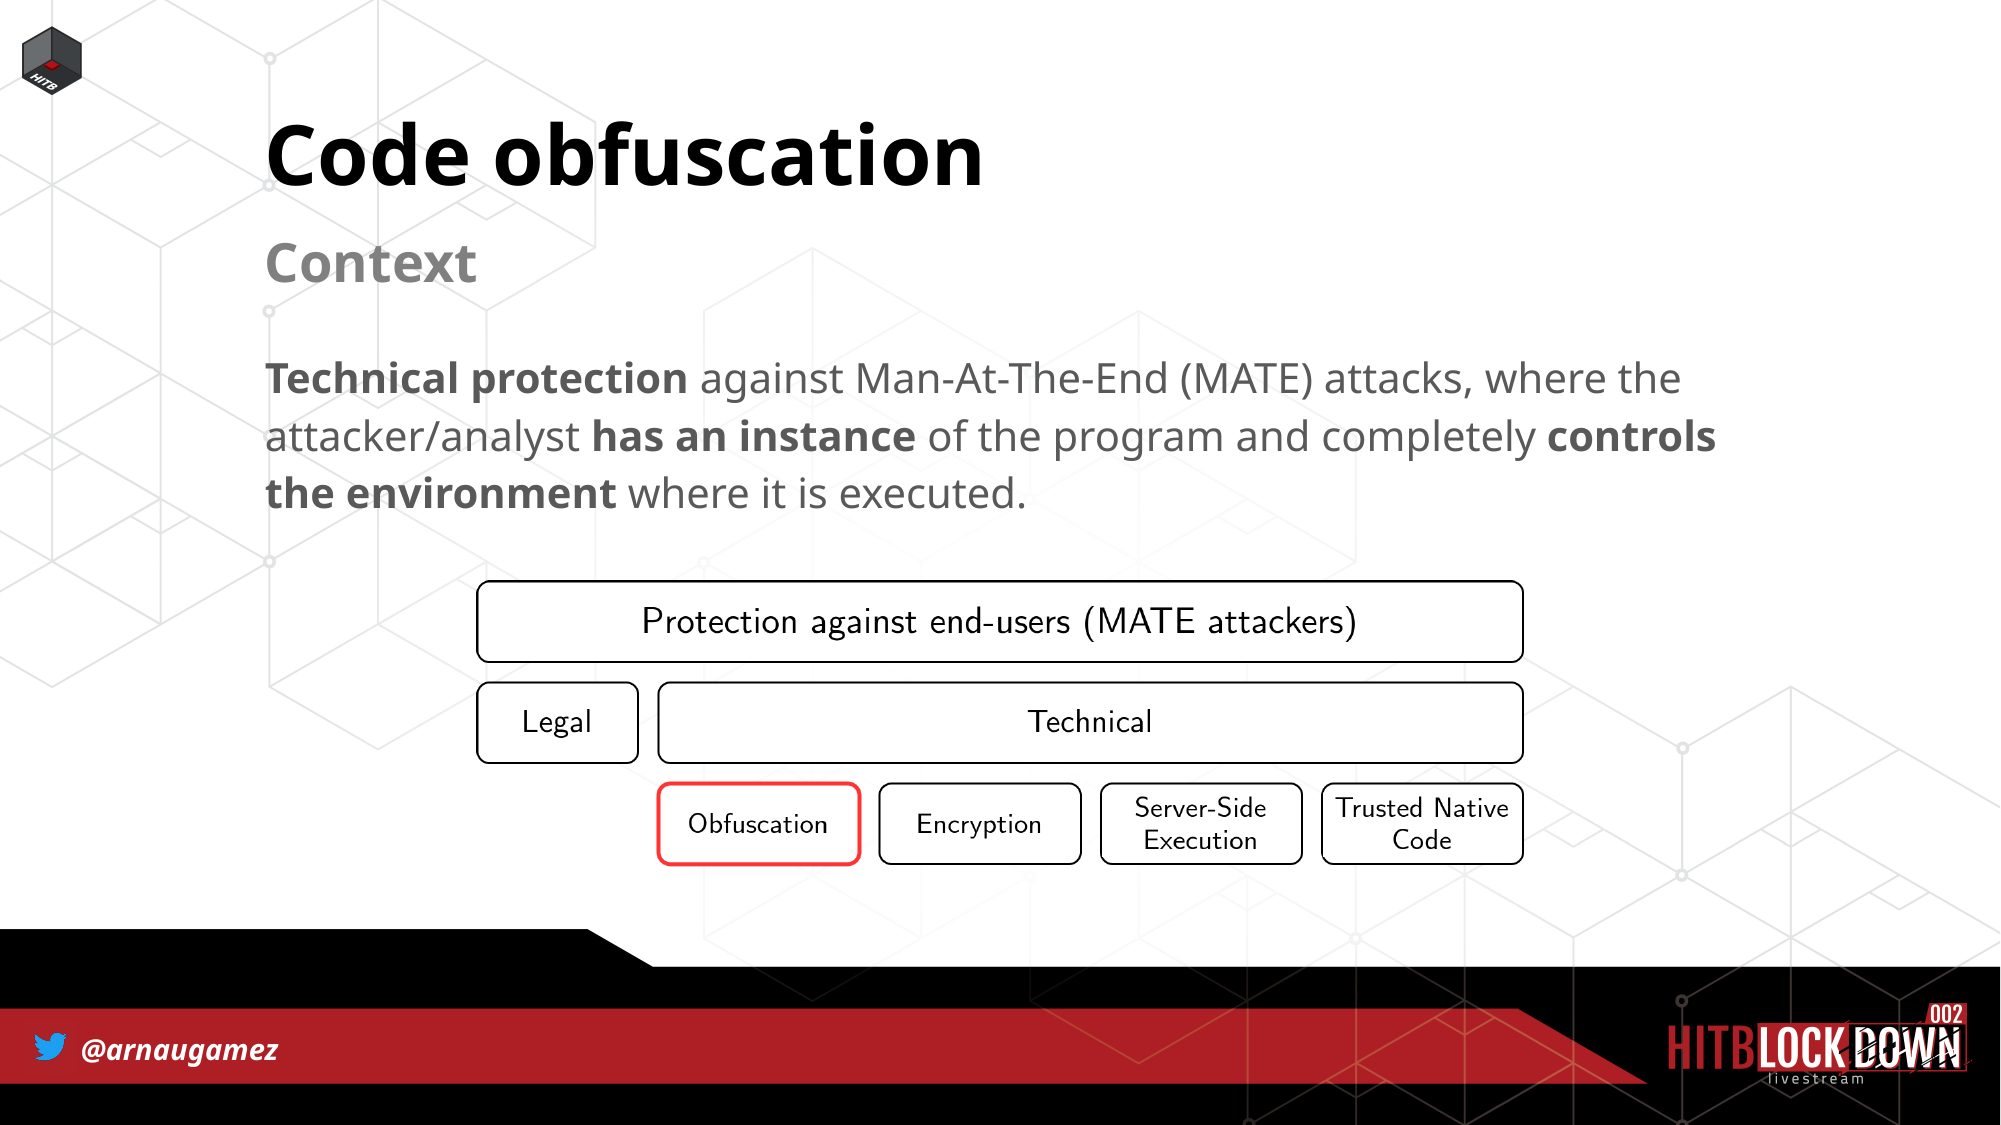

# Code obfuscation
Context
Technical protection against Man-At-The-End (MATE) attacks, where the attacker/analyst has an instance of the program and completely controls the environment where it is executed.